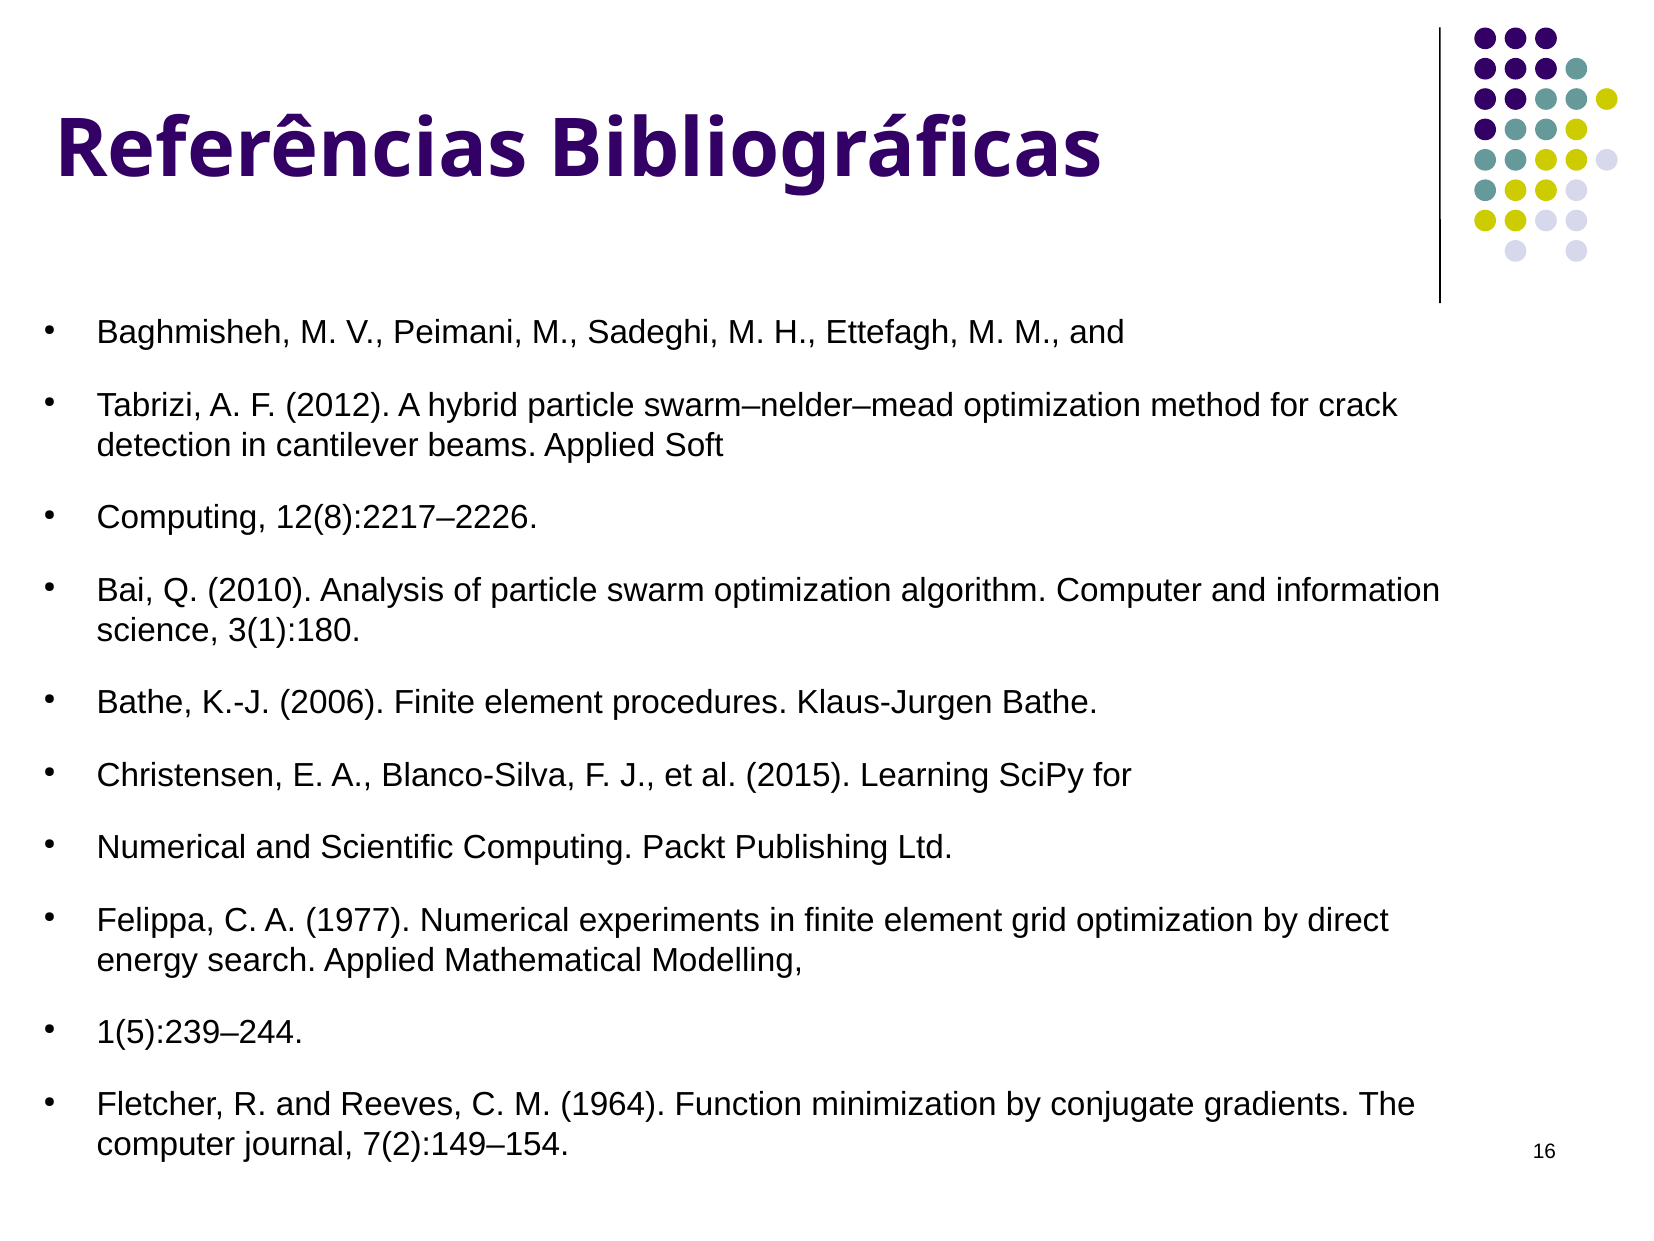

# Referências Bibliográficas
Baghmisheh, M. V., Peimani, M., Sadeghi, M. H., Ettefagh, M. M., and
Tabrizi, A. F. (2012). A hybrid particle swarm–nelder–mead optimization method for crack detection in cantilever beams. Applied Soft
Computing, 12(8):2217–2226.
Bai, Q. (2010). Analysis of particle swarm optimization algorithm. Computer and information science, 3(1):180.
Bathe, K.-J. (2006). Finite element procedures. Klaus-Jurgen Bathe.
Christensen, E. A., Blanco-Silva, F. J., et al. (2015). Learning SciPy for
Numerical and Scientific Computing. Packt Publishing Ltd.
Felippa, C. A. (1977). Numerical experiments in finite element grid optimization by direct energy search. Applied Mathematical Modelling,
1(5):239–244.
Fletcher, R. and Reeves, C. M. (1964). Function minimization by conjugate gradients. The computer journal, 7(2):149–154.